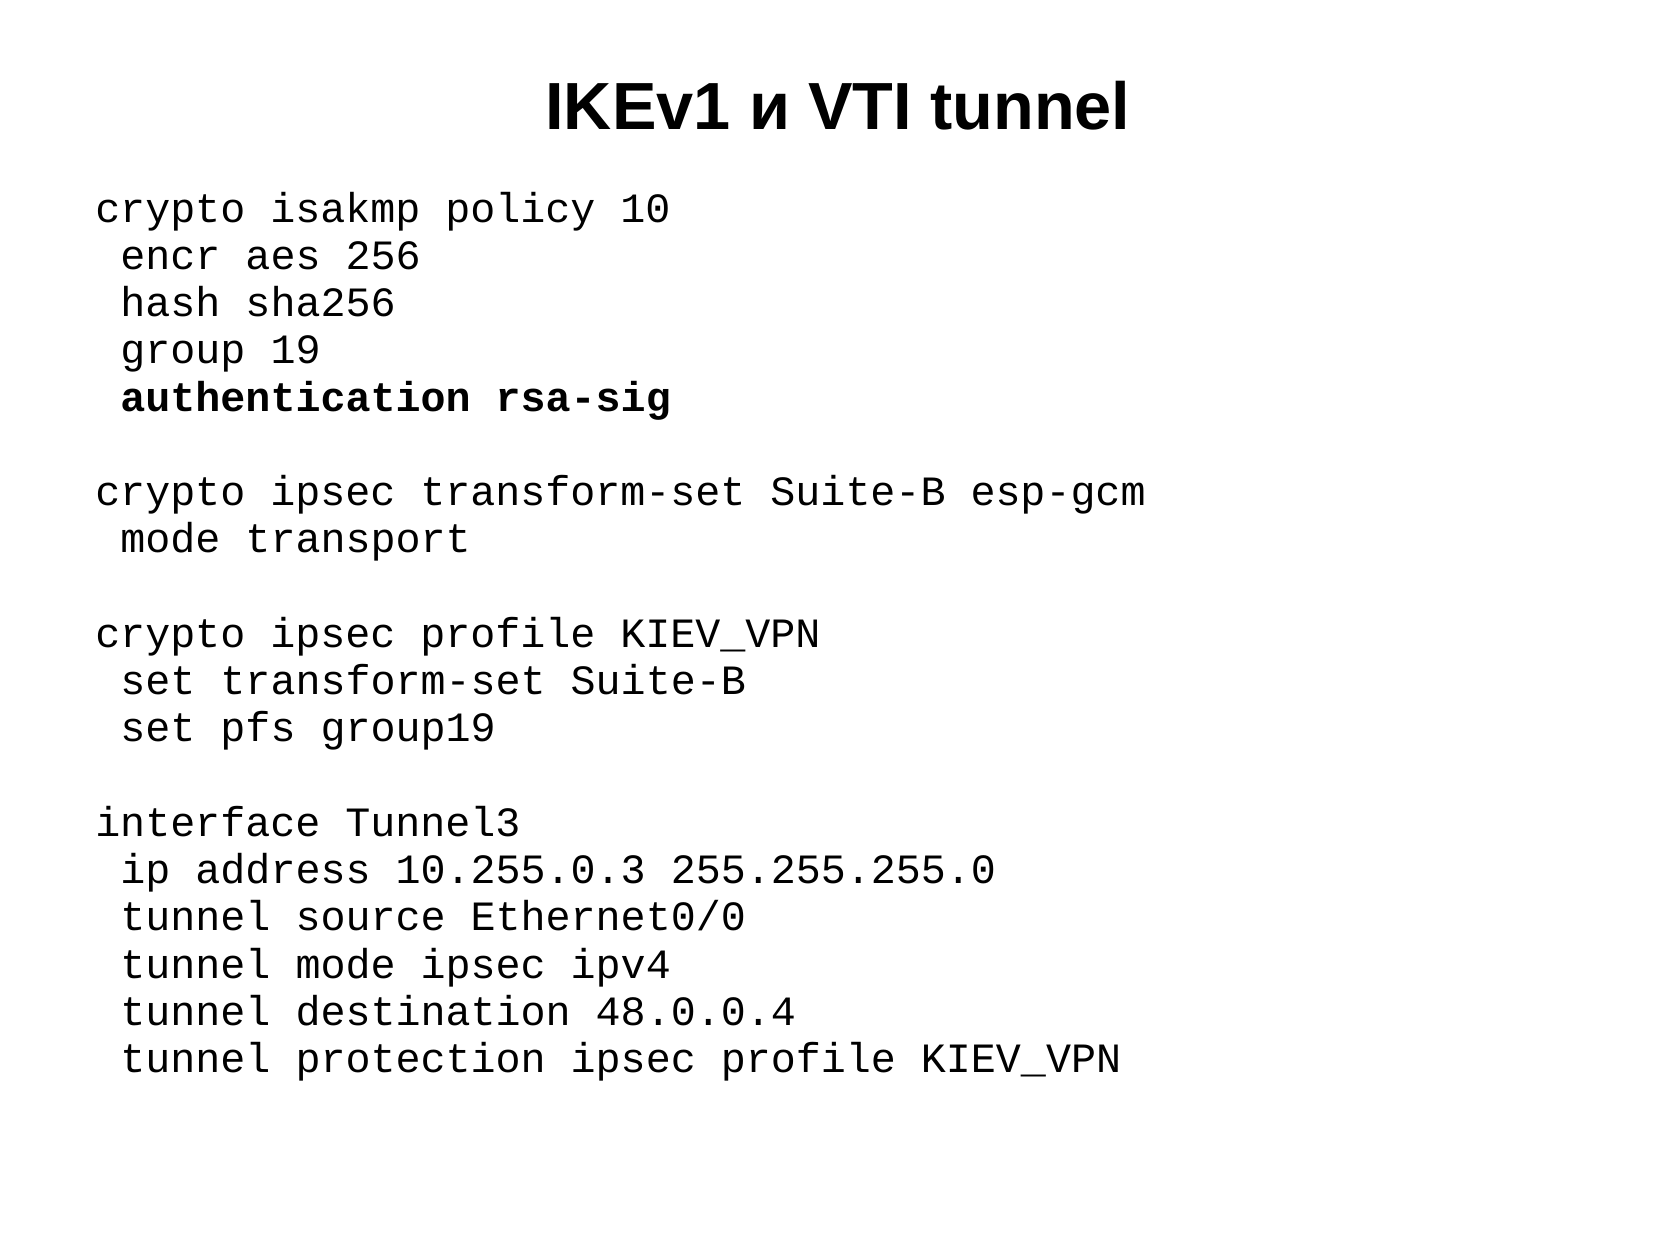

IKEv1 и VTI tunnel
# crypto isakmp policy 10
 encr aes 256
 hash sha256
 group 19
 authentication rsa-sig
crypto ipsec transform-set Suite-B esp-gcm
 mode transport
crypto ipsec profile KIEV_VPN
 set transform-set Suite-B
 set pfs group19
interface Tunnel3
 ip address 10.255.0.3 255.255.255.0
 tunnel source Ethernet0/0
 tunnel mode ipsec ipv4
 tunnel destination 48.0.0.4
 tunnel protection ipsec profile KIEV_VPN